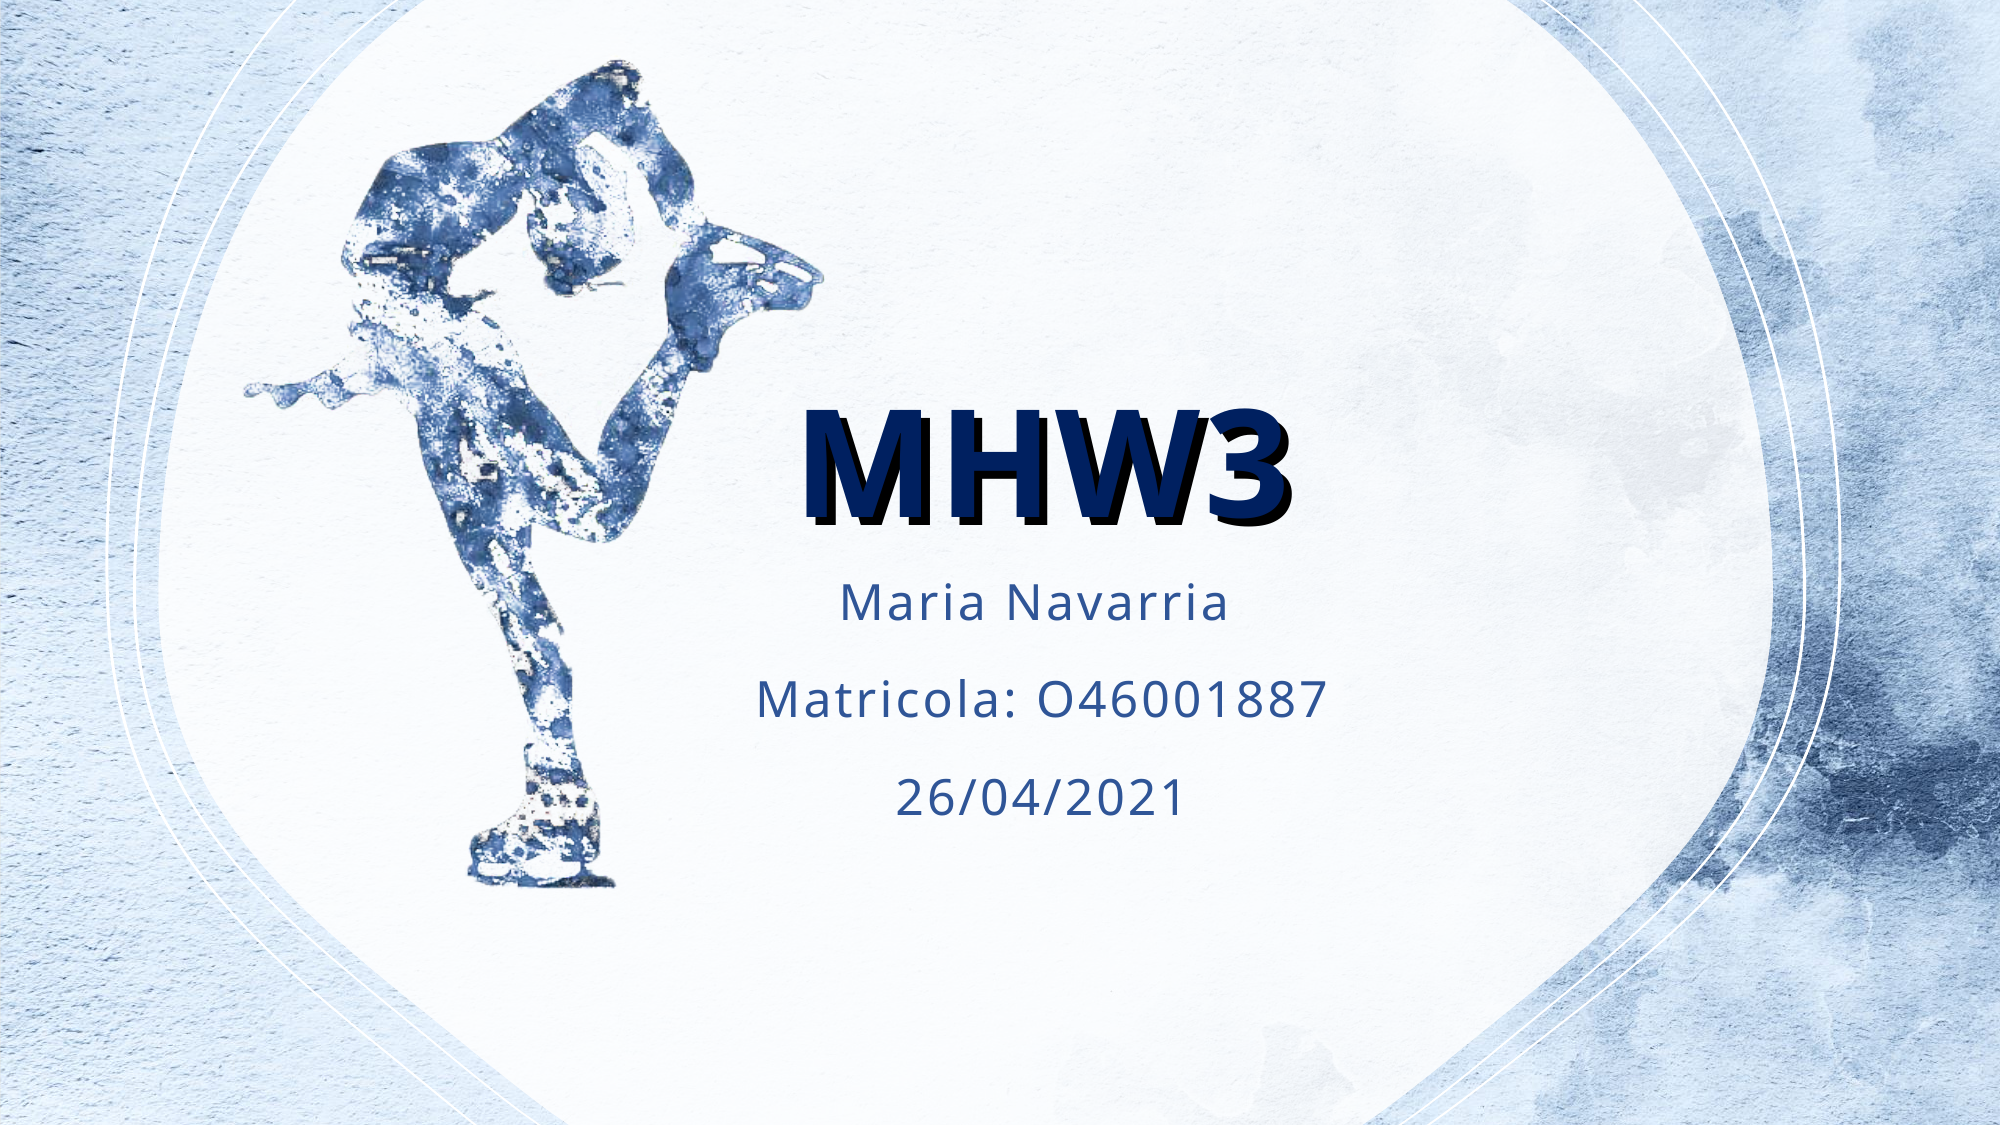

# MHW3
Maria Navarria
Matricola: O46001887
26/04/2021